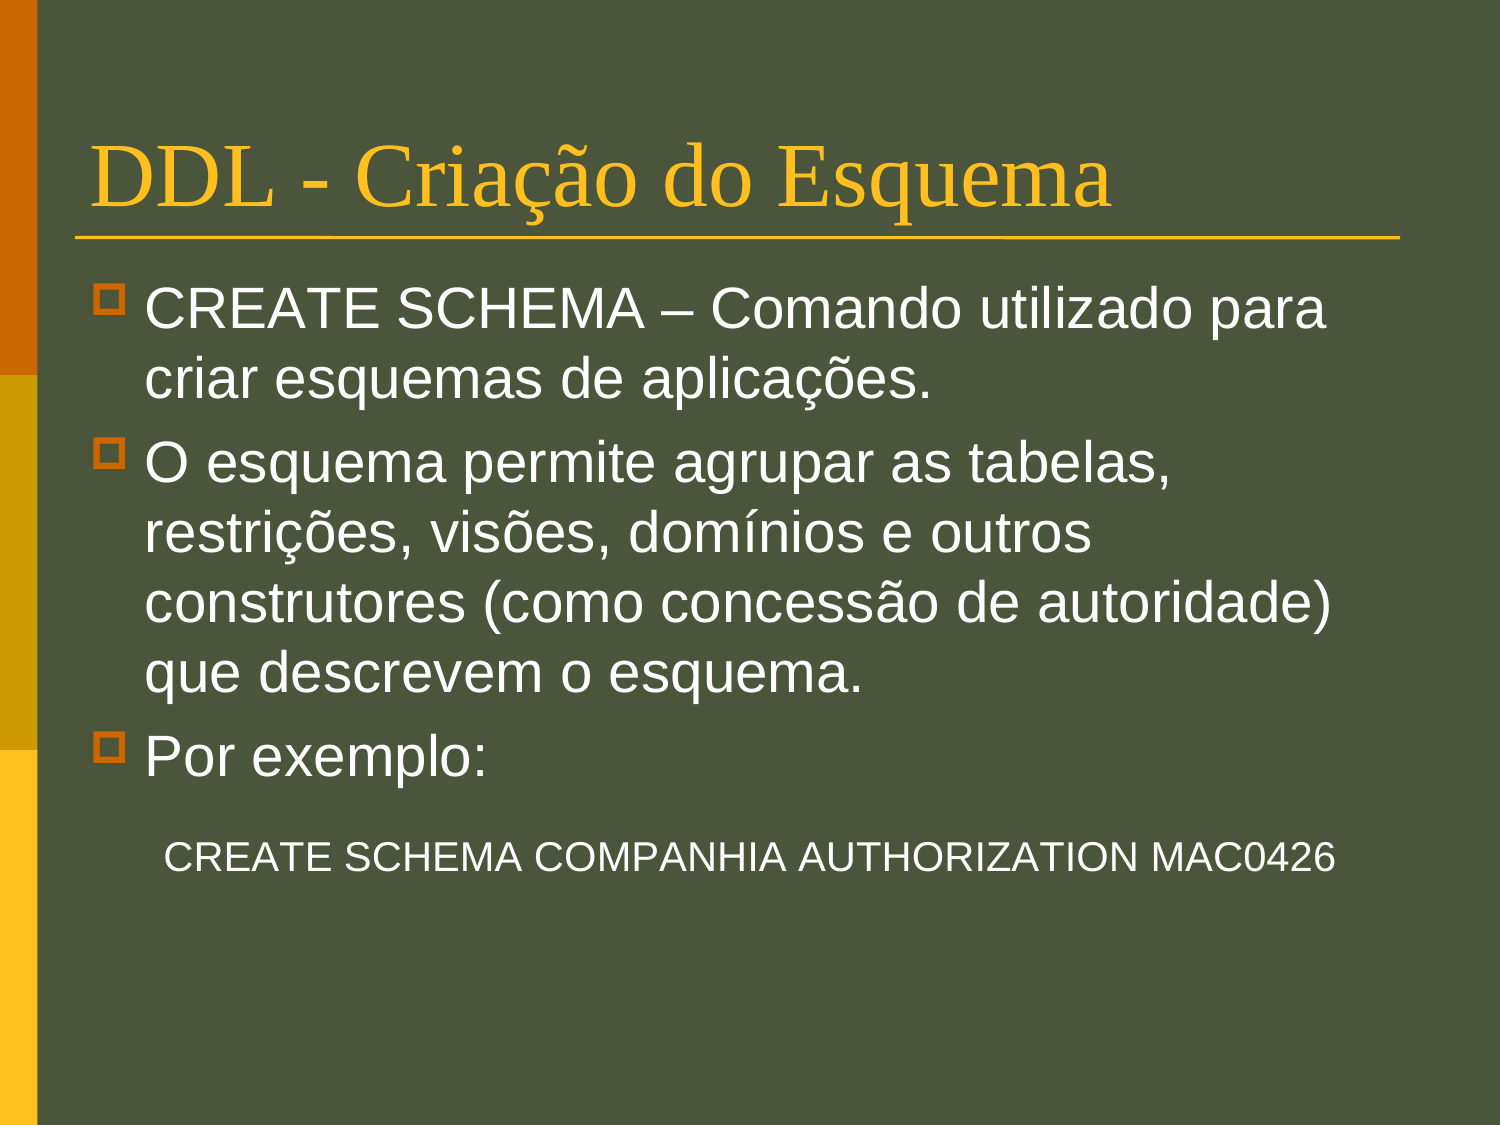

# DDL - Criação do Esquema
CREATE SCHEMA – Comando utilizado para criar esquemas de aplicações.
O esquema permite agrupar as tabelas, restrições, visões, domínios e outros construtores (como concessão de autoridade) que descrevem o esquema.
Por exemplo:
CREATE SCHEMA COMPANHIA AUTHORIZATION MAC0426